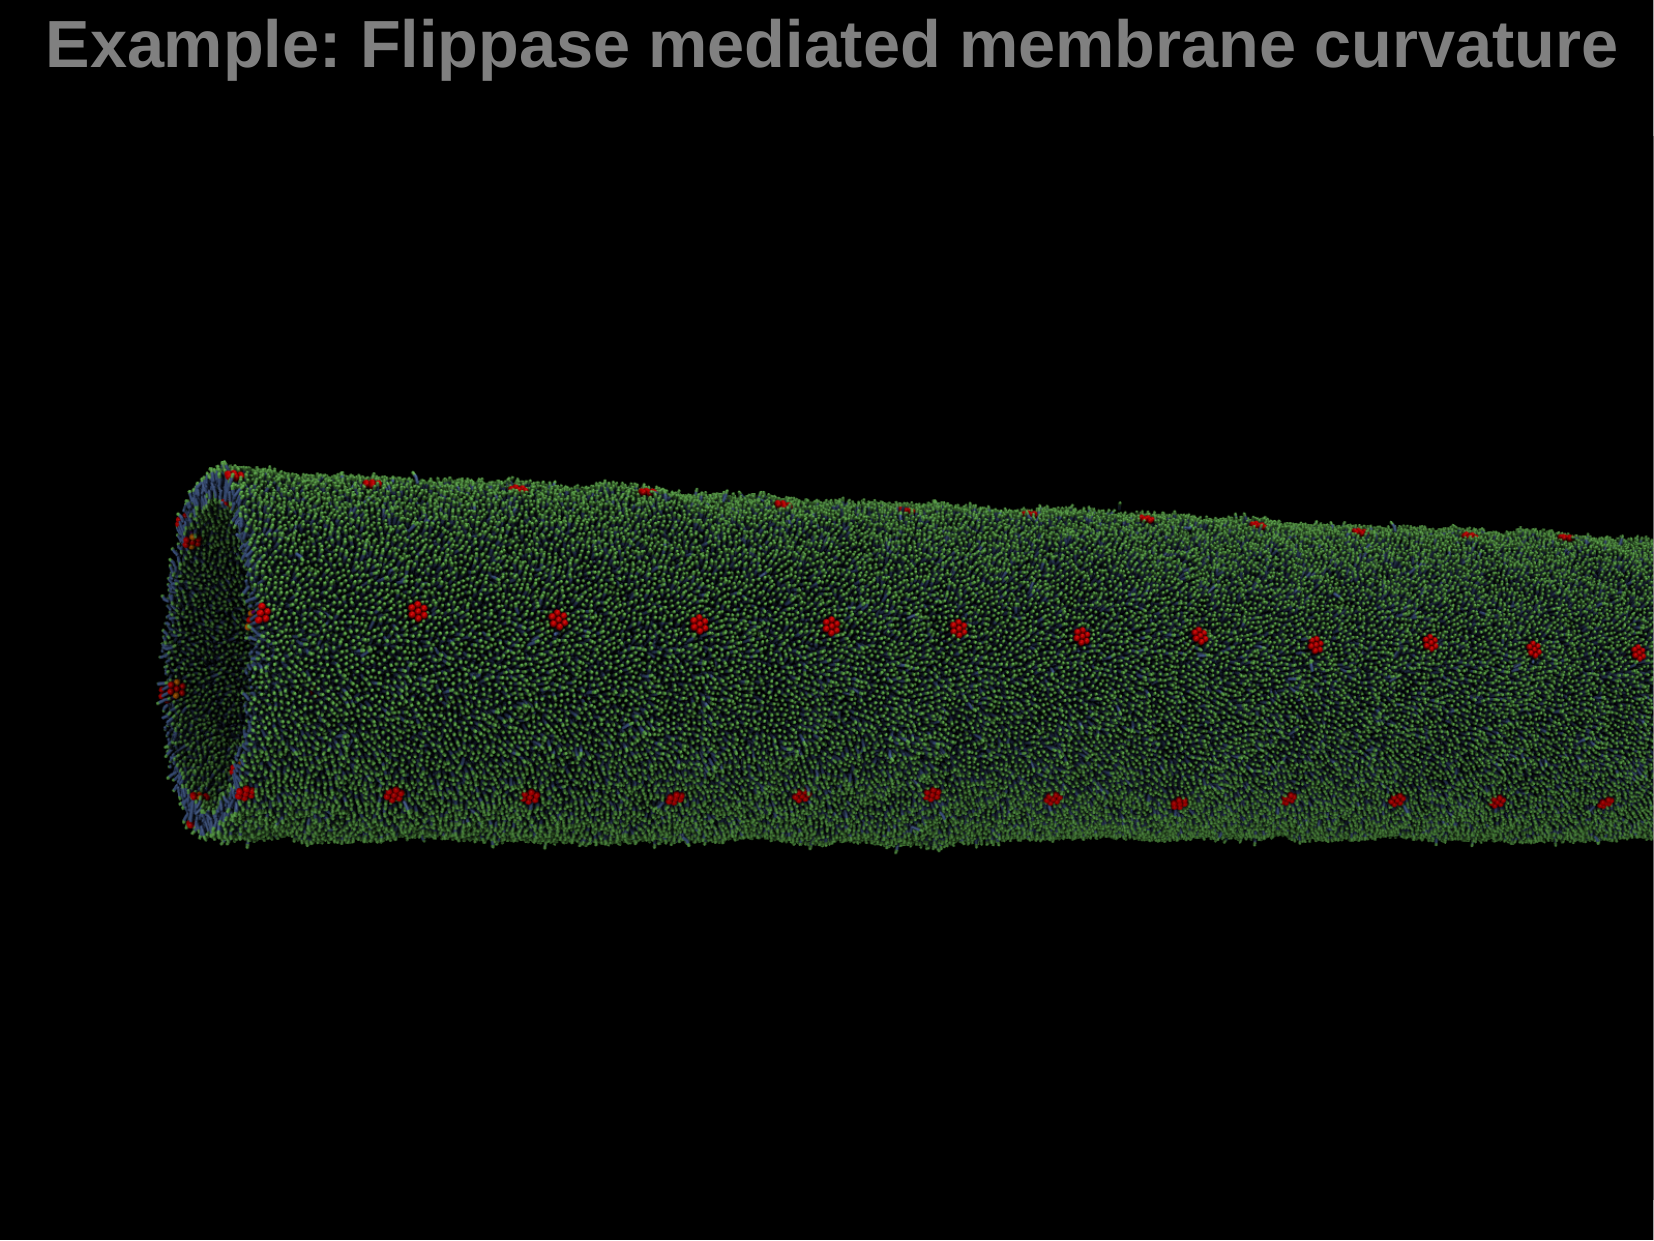

Example: Flippase mediated membrane curvature
P. Subramanian, … G.J.Jensen, BioRXiv(2016)